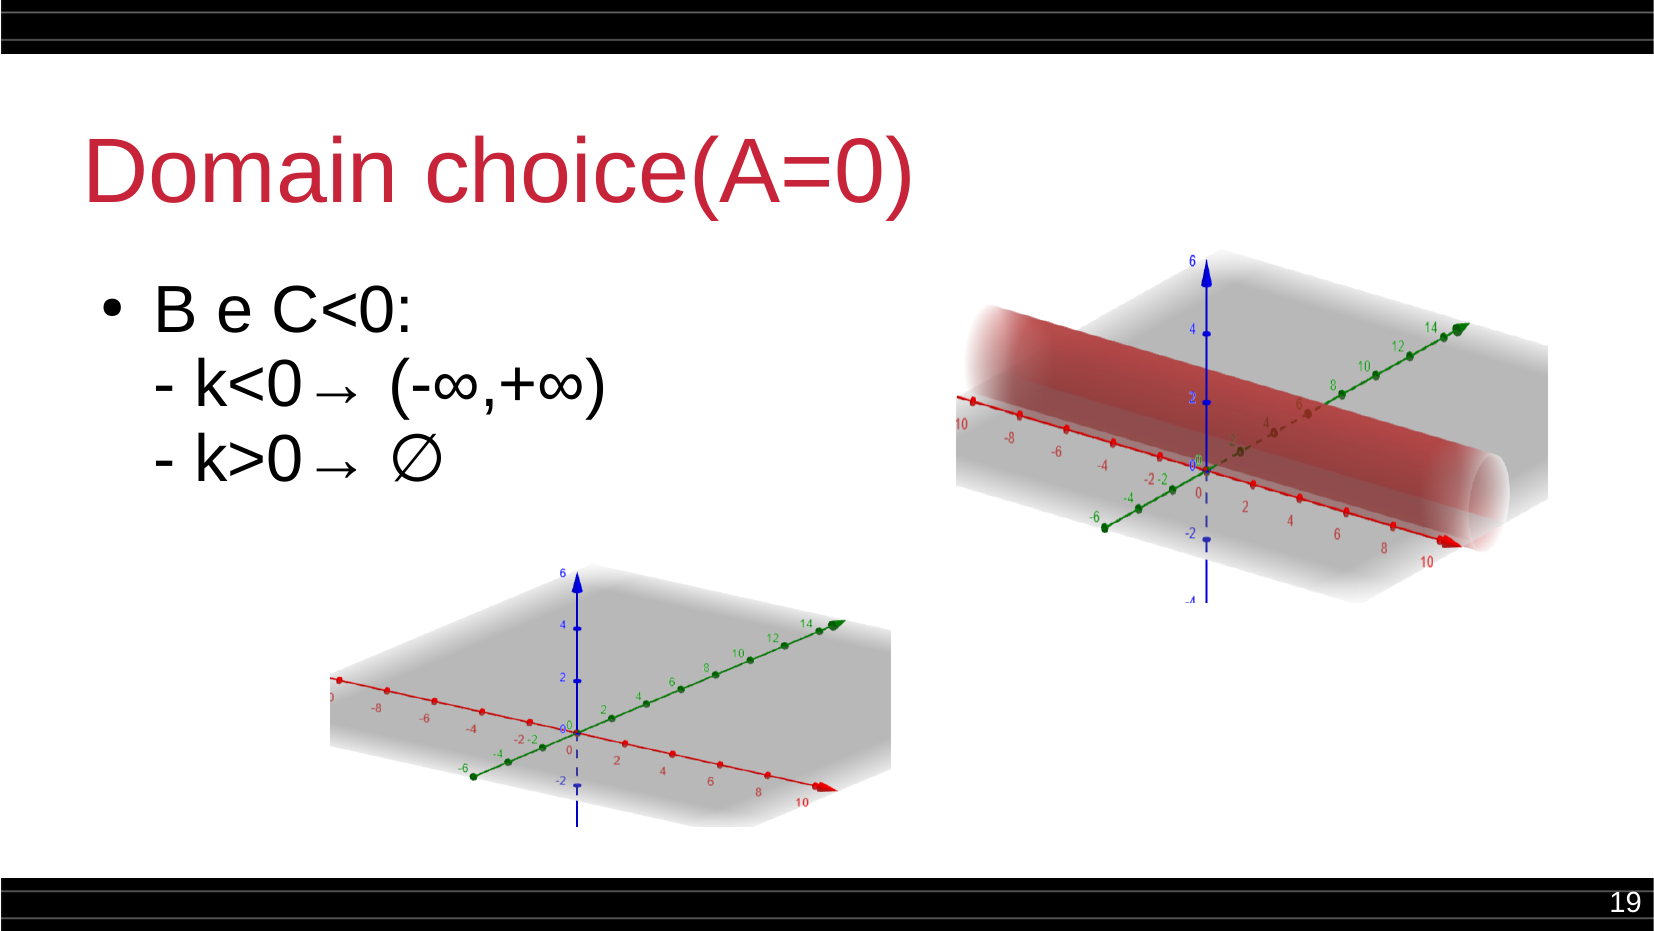

# Domain choice(A=0)
B e C<0:
- k<0→ (-∞,+∞)
- k>0→ ∅